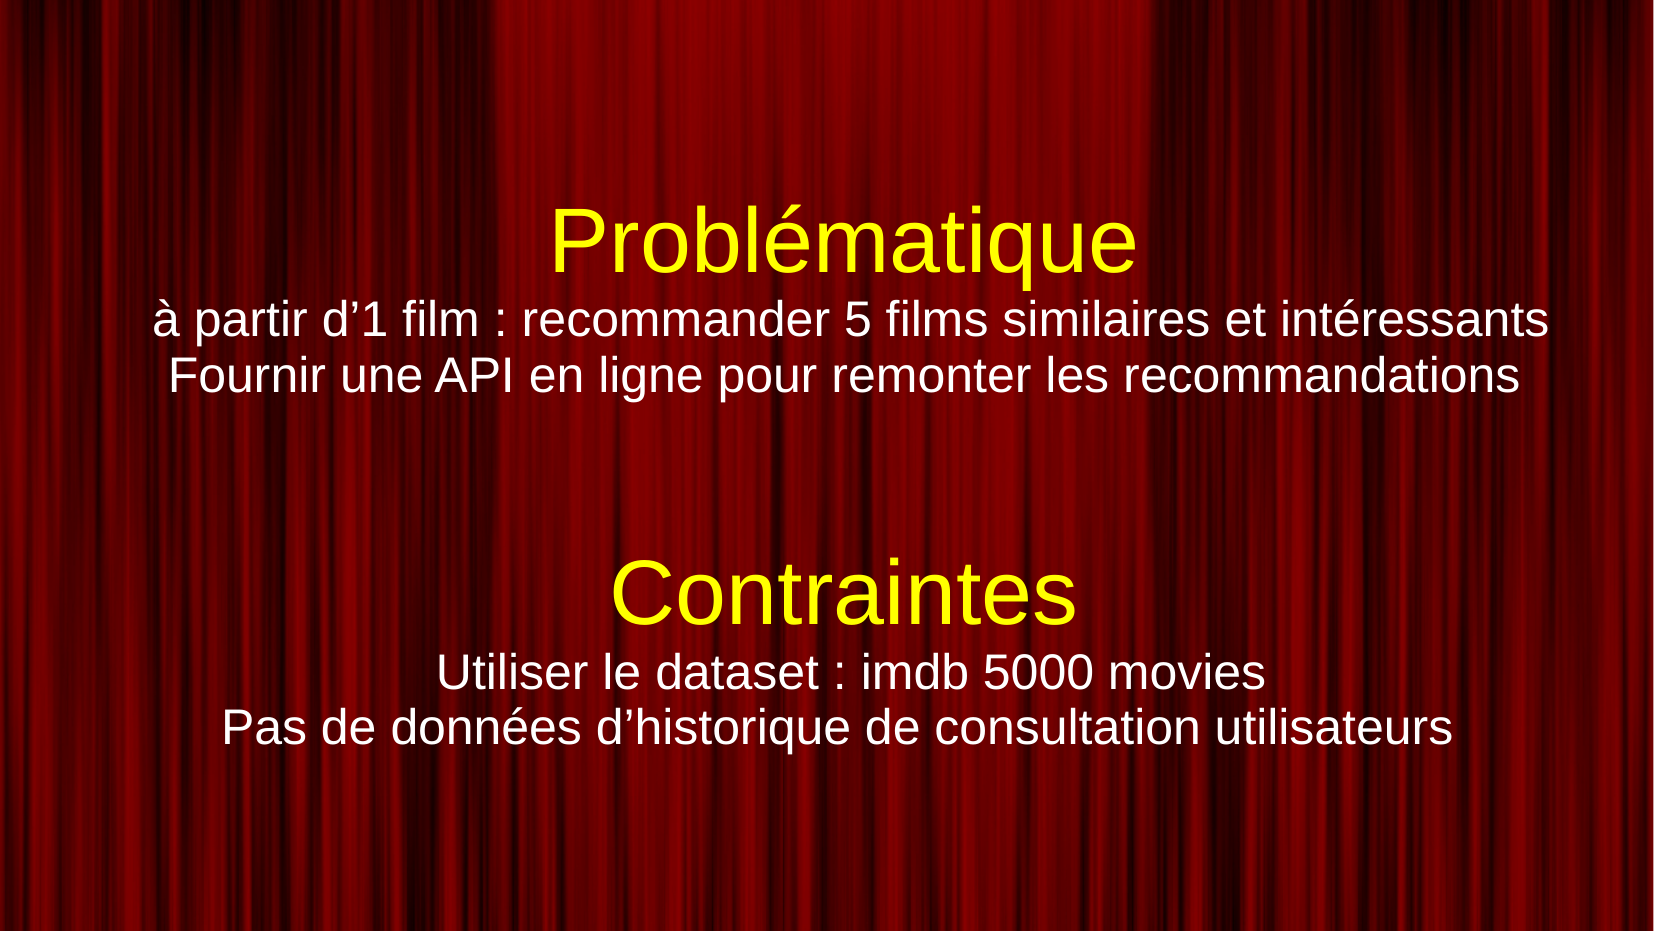

# Problématique à partir d’1 film : recommander 5 films similaires et intéressants Fournir une API en ligne pour remonter les recommandations
Contraintes
 Utiliser le dataset : imdb 5000 movies
Pas de données d’historique de consultation utilisateurs